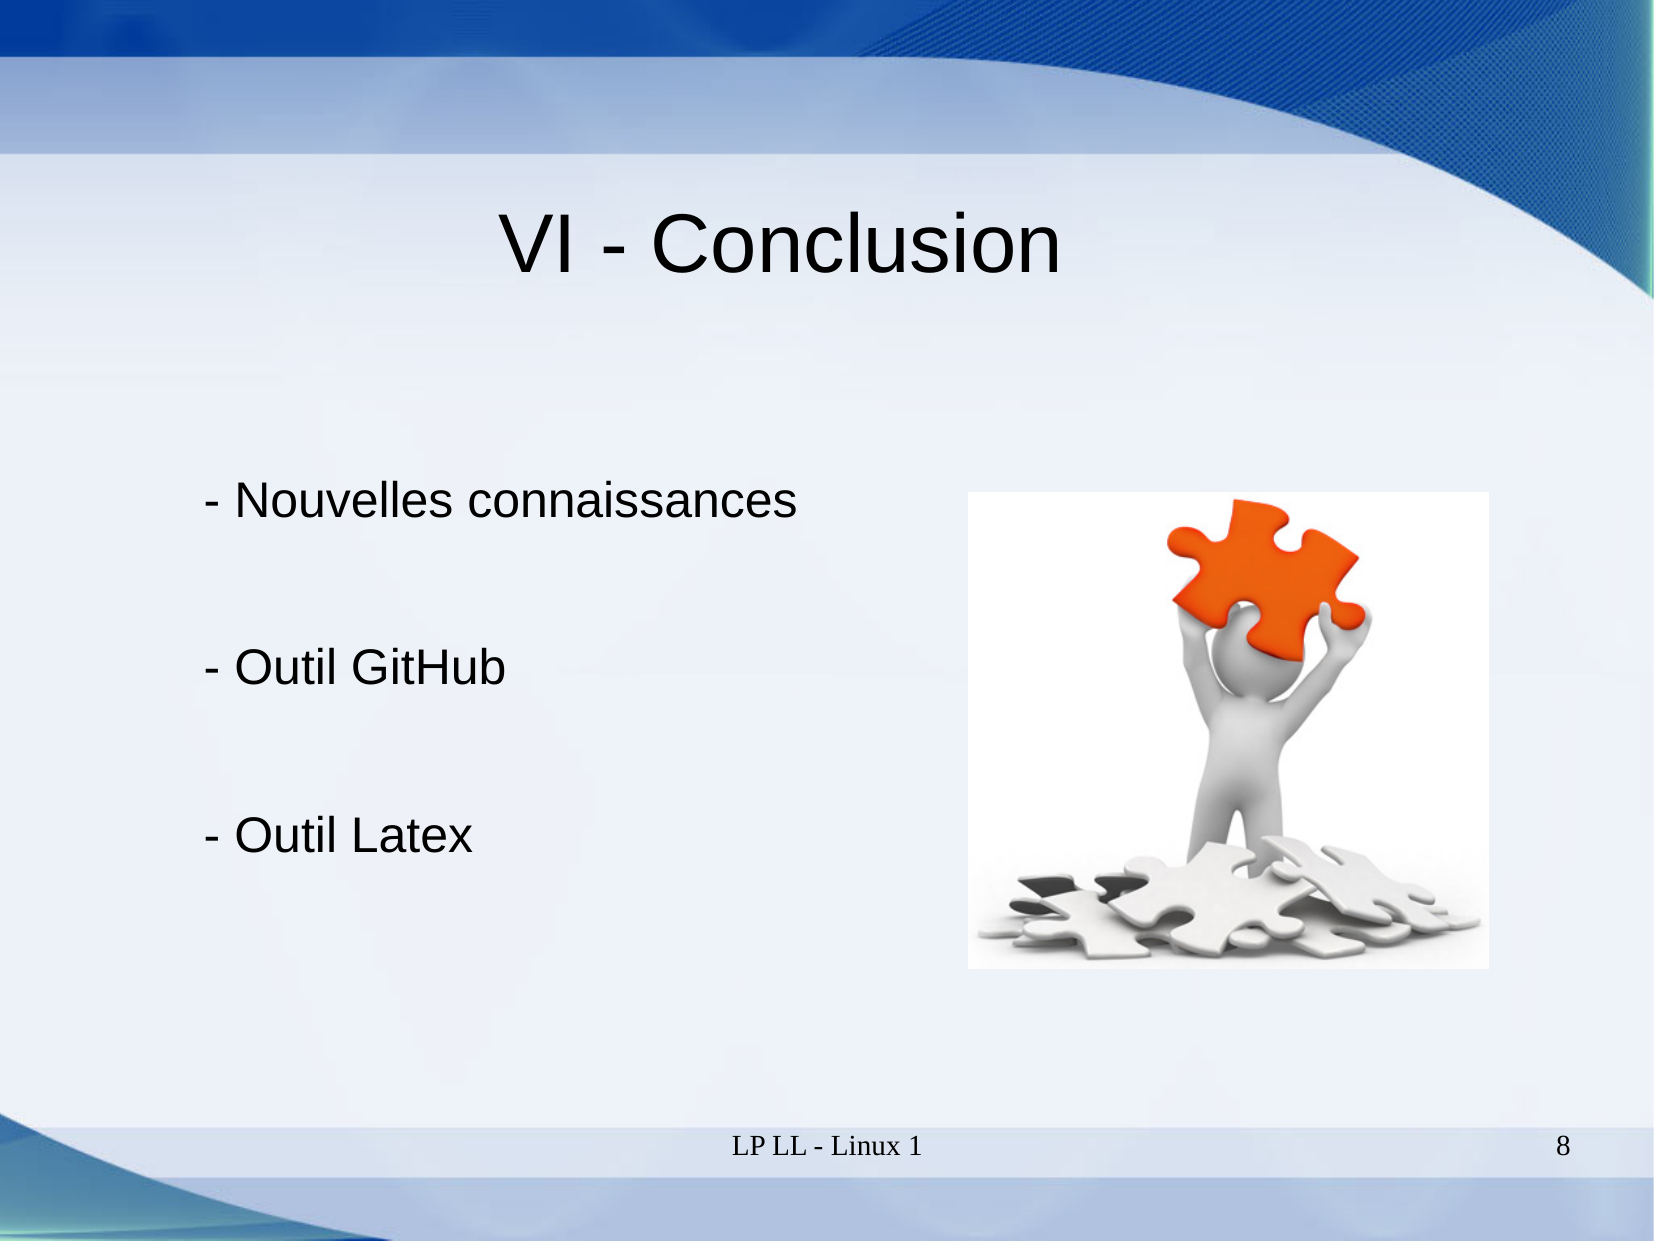

VI - Conclusion
- Nouvelles connaissances
- Outil GitHub
- Outil Latex
LP LL - Linux 1
8